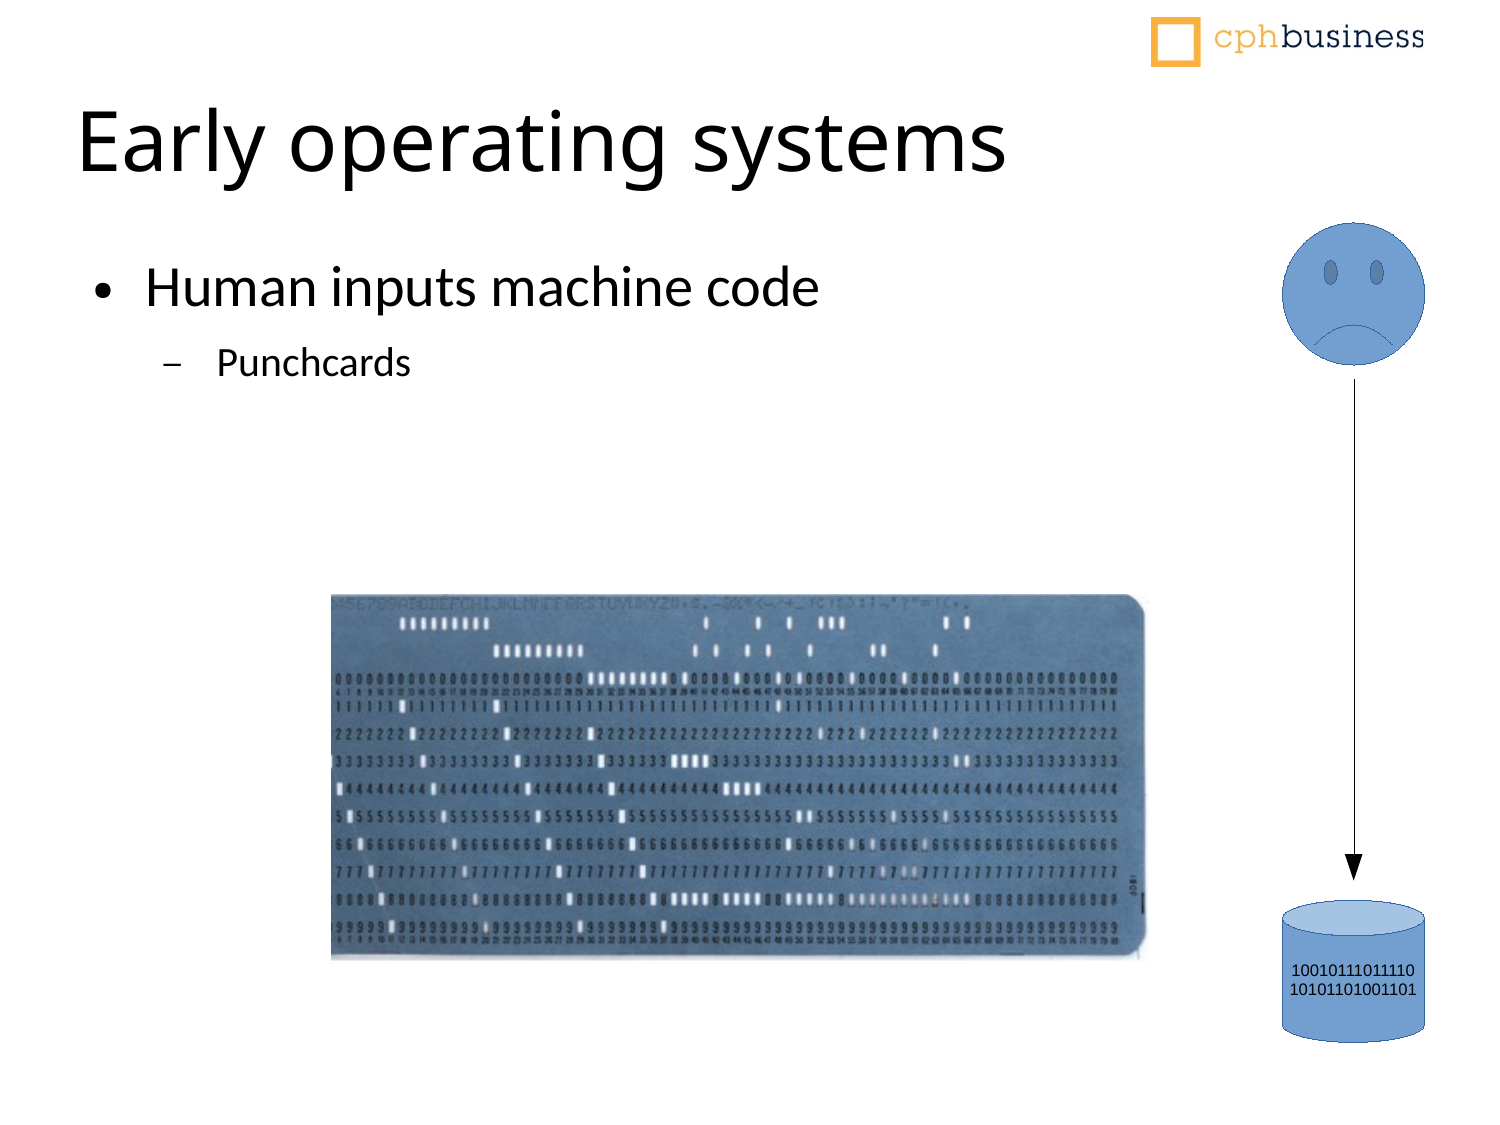

# Early operating systems
Human inputs machine code
Punchcards
10010111011110
10101101001101